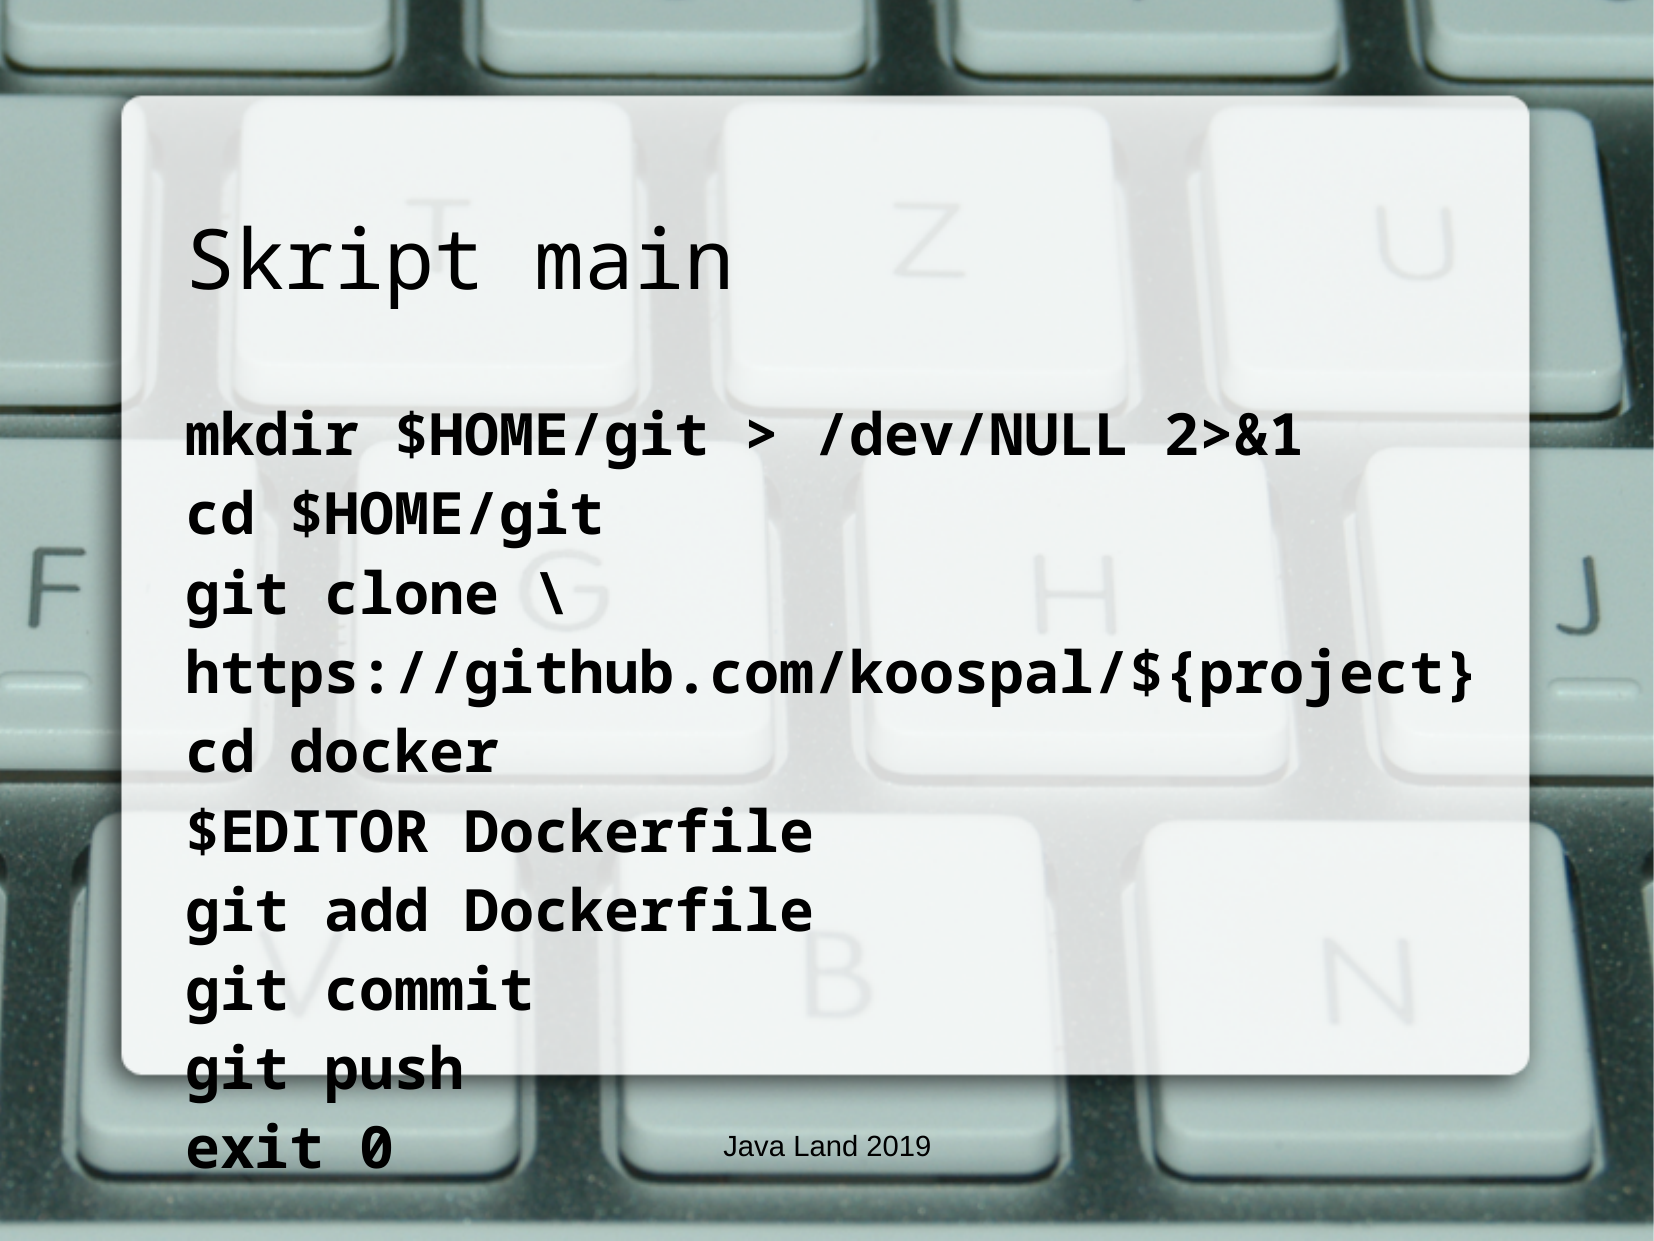

#
Skript main
mkdir $HOME/git > /dev/NULL 2>&1
cd $HOME/git
git clone \
https://github.com/koospal/${project}
cd docker
$EDITOR Dockerfile
git add Dockerfile
git commit
git push
exit 0